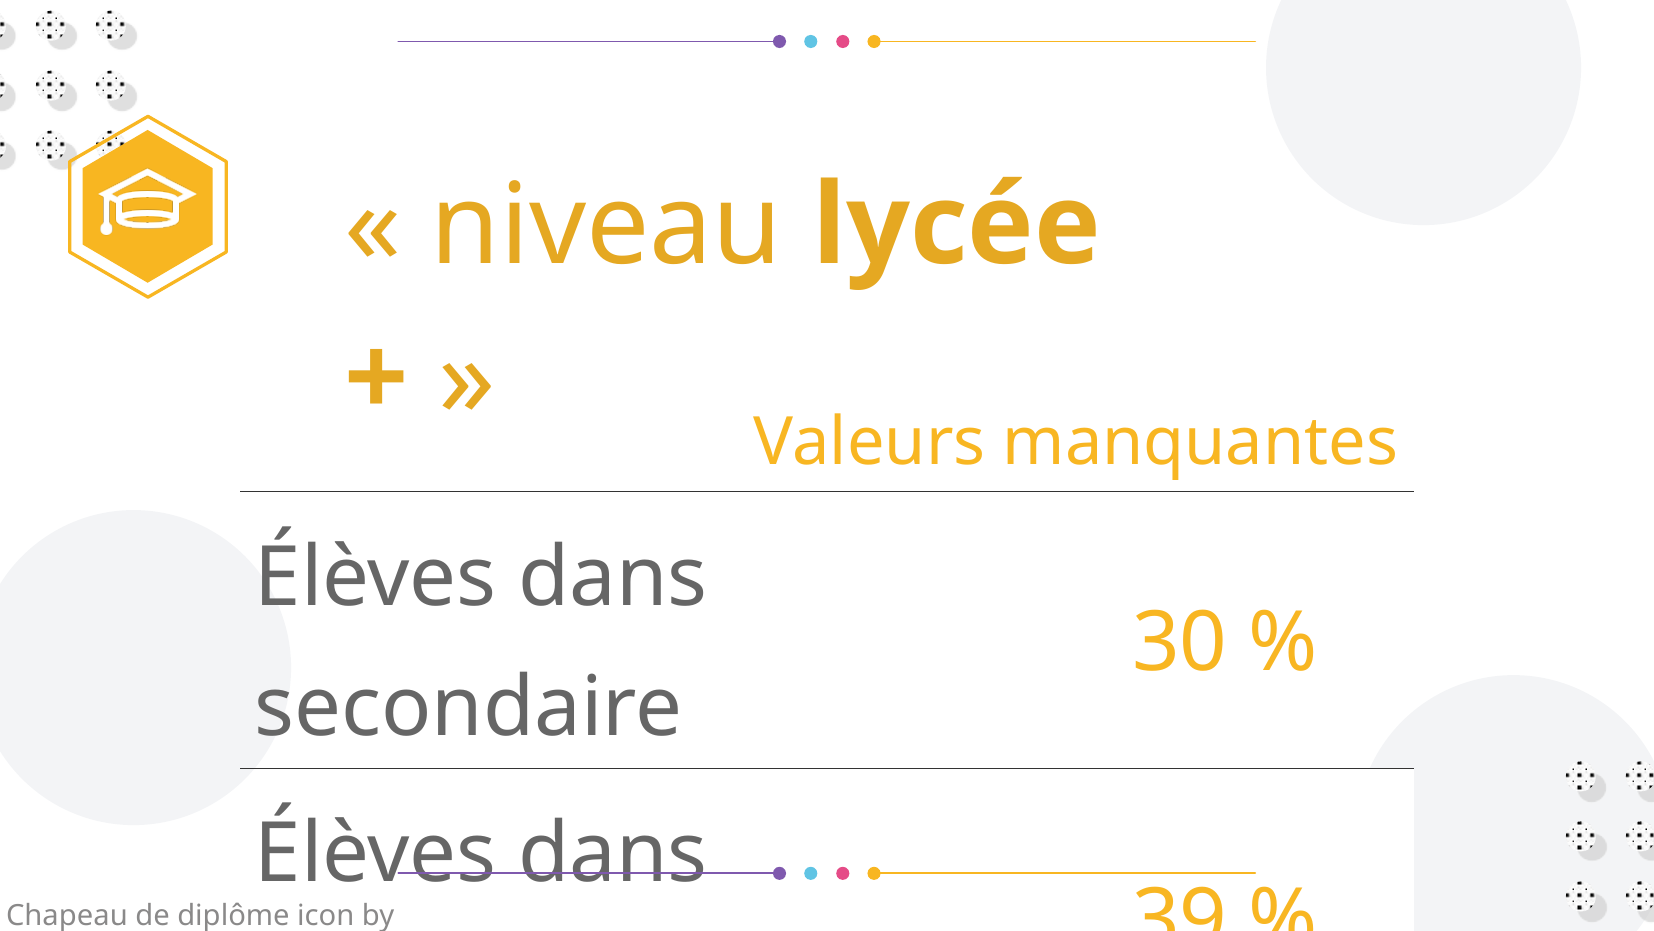

Chapeau de diplôme icon by Icons8
« niveau lycée + »
| Valeurs manquantes | |
| --- | --- |
| Élèves dans secondaire | 30 % |
| Élèves dans tertiaire | 39 % |